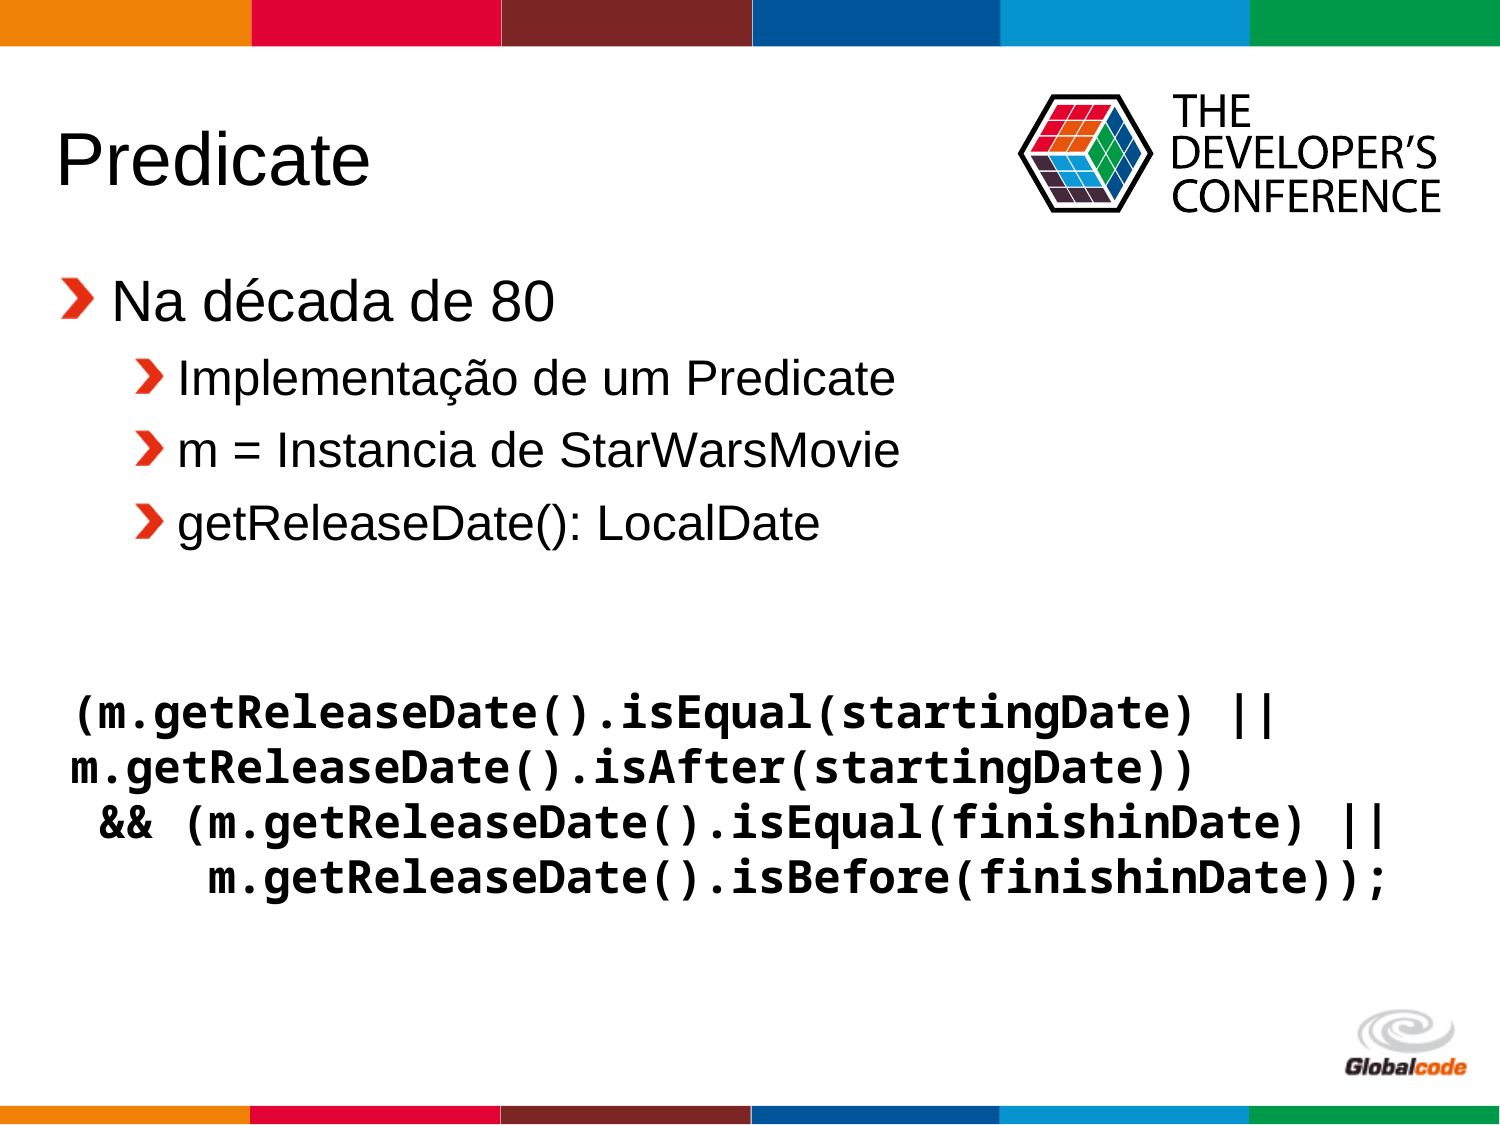

# Predicate
Na década de 80
Implementação de um Predicate
m = Instancia de StarWarsMovie
getReleaseDate(): LocalDate
(m.getReleaseDate().isEqual(startingDate) || m.getReleaseDate().isAfter(startingDate))
 && (m.getReleaseDate().isEqual(finishinDate) ||
 m.getReleaseDate().isBefore(finishinDate));